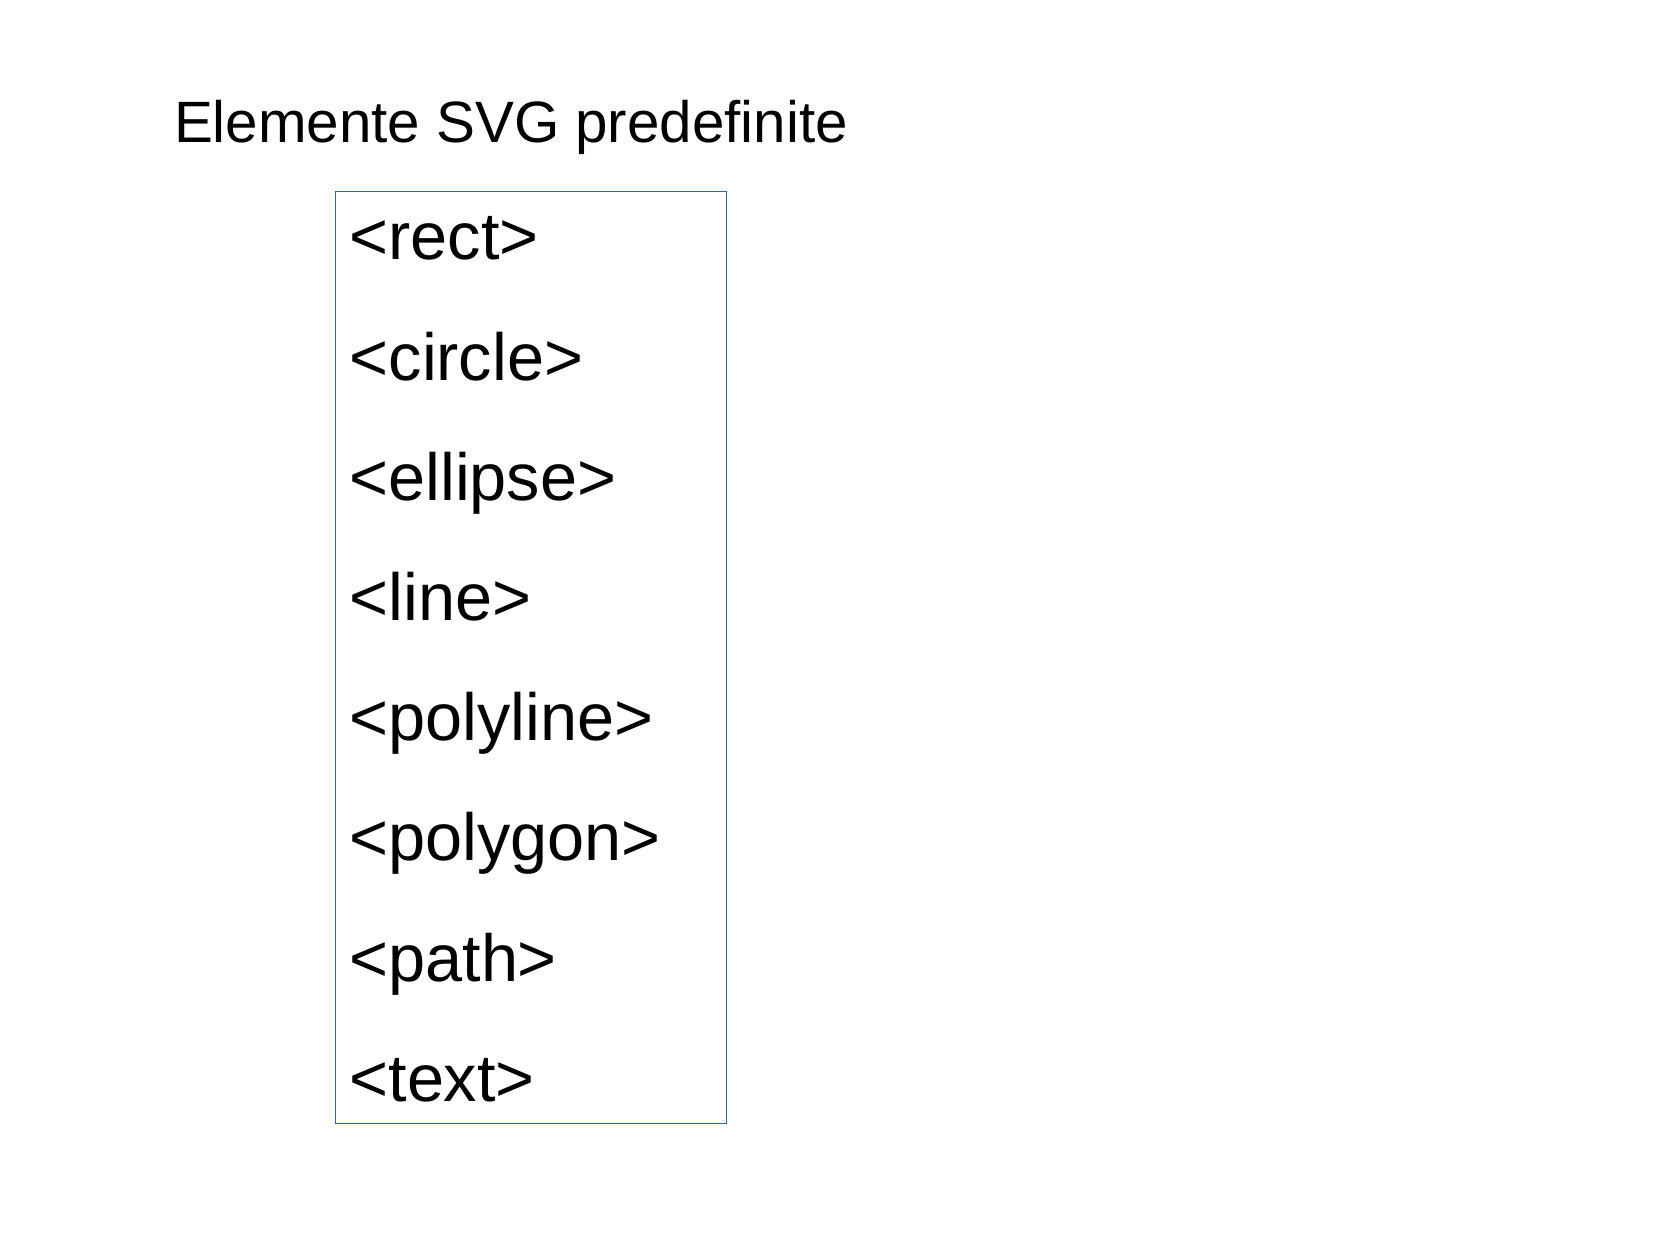

Elemente SVG predefinite
<rect>
<circle>
<ellipse>
<line>
<polyline>
<polygon>
<path>
<text>